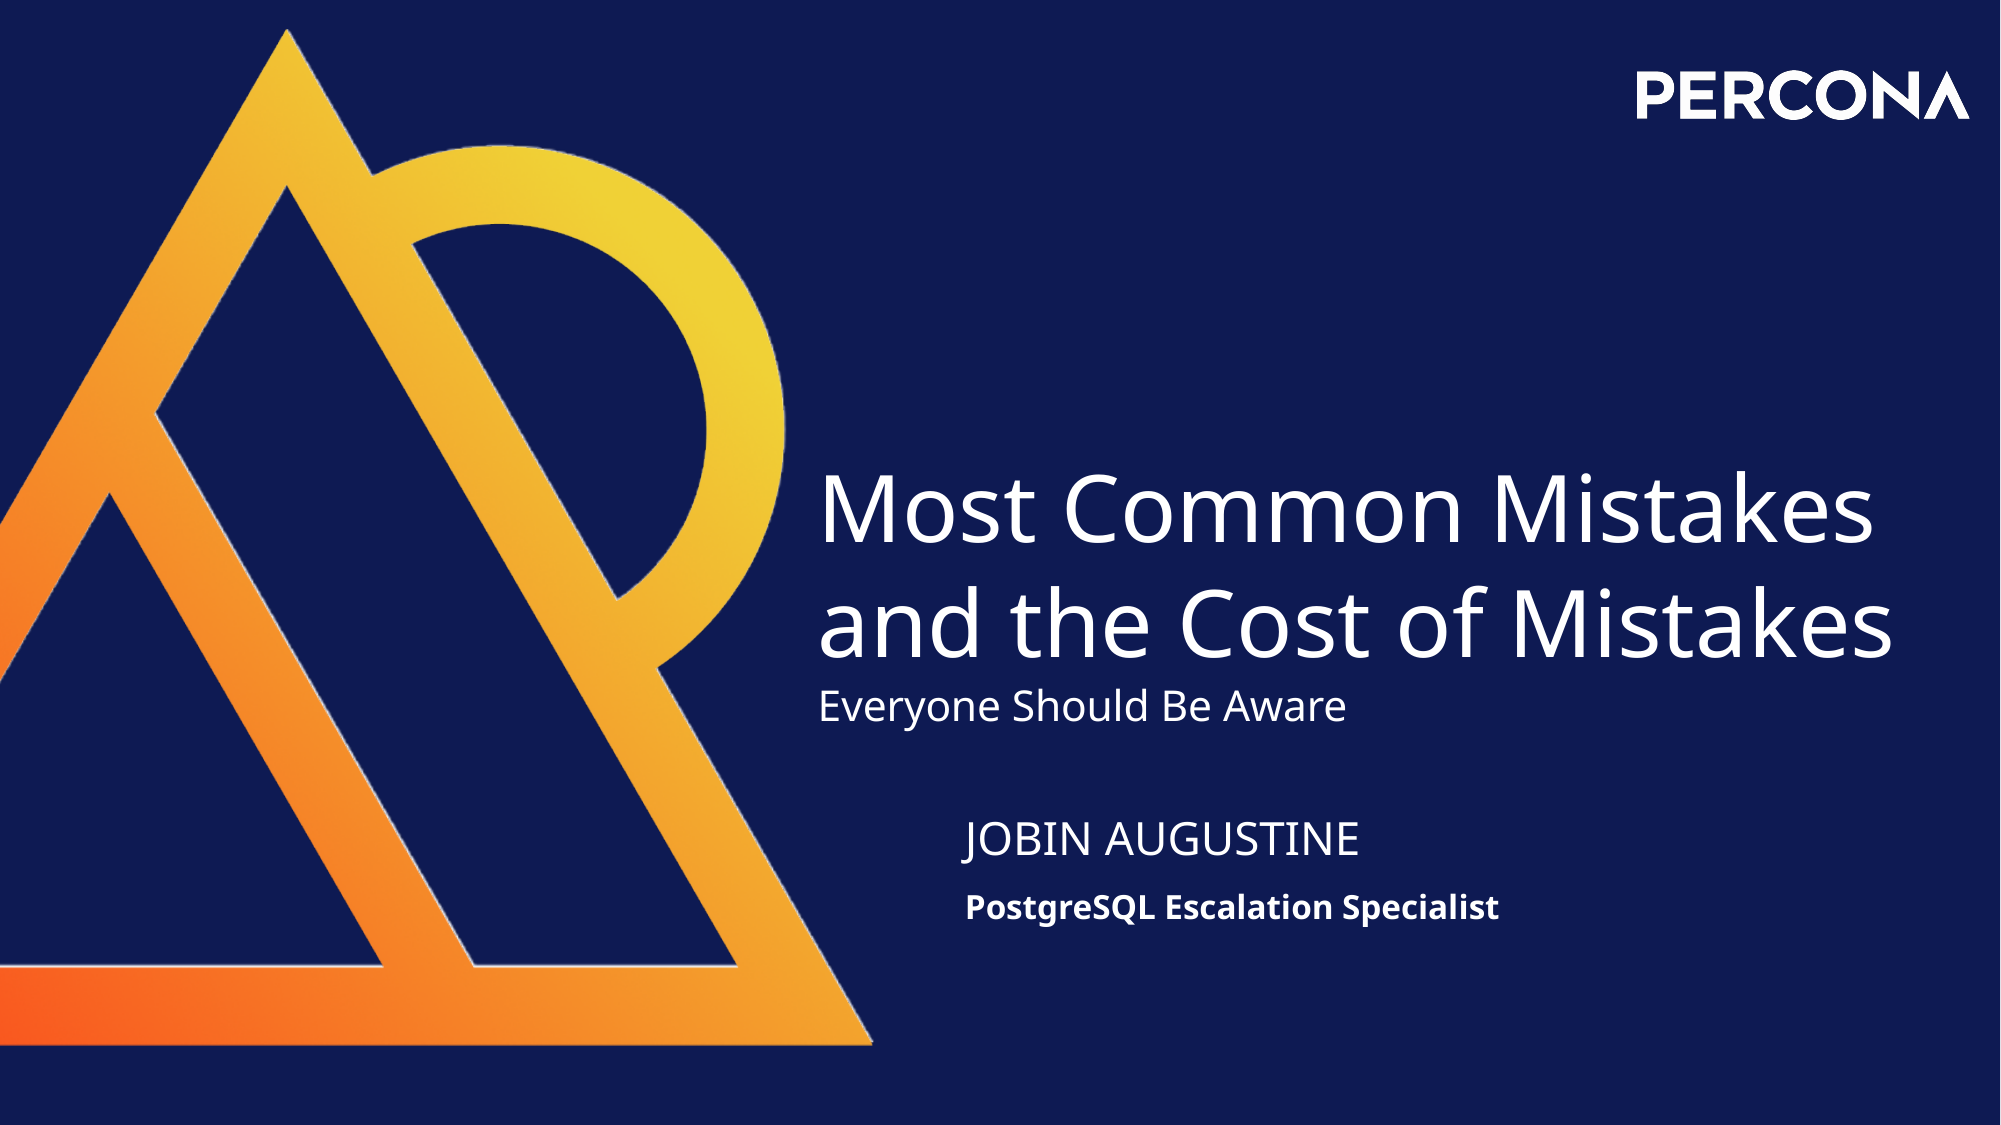

# Most Common Mistakes and the Cost of Mistakes Everyone Should Be Aware
JOBIN AUGUSTINE
PostgreSQL Escalation Specialist